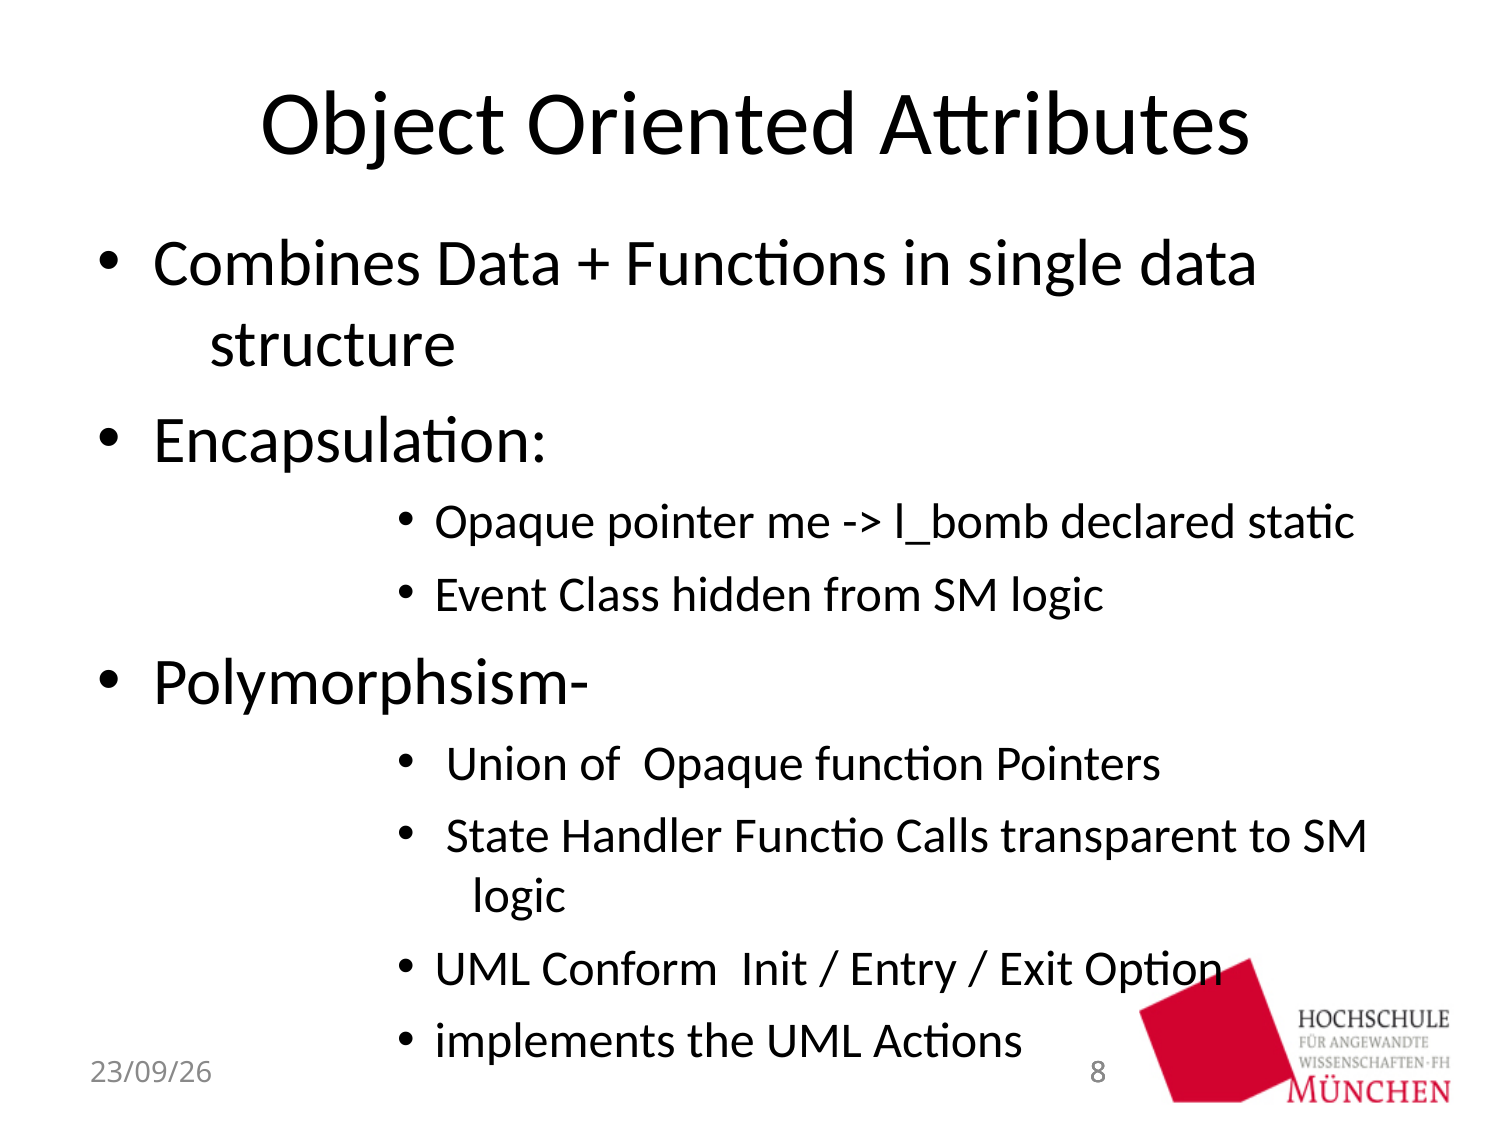

Object Oriented Attributes
#
Combines Data + Functions in single data structure
Encapsulation:
Opaque pointer me -> l_bomb declared static
Event Class hidden from SM logic
Polymorphsism-
 Union of Opaque function Pointers
 State Handler Functio Calls transparent to SM logic
UML Conform Init / Entry / Exit Option
implements the UML Actions